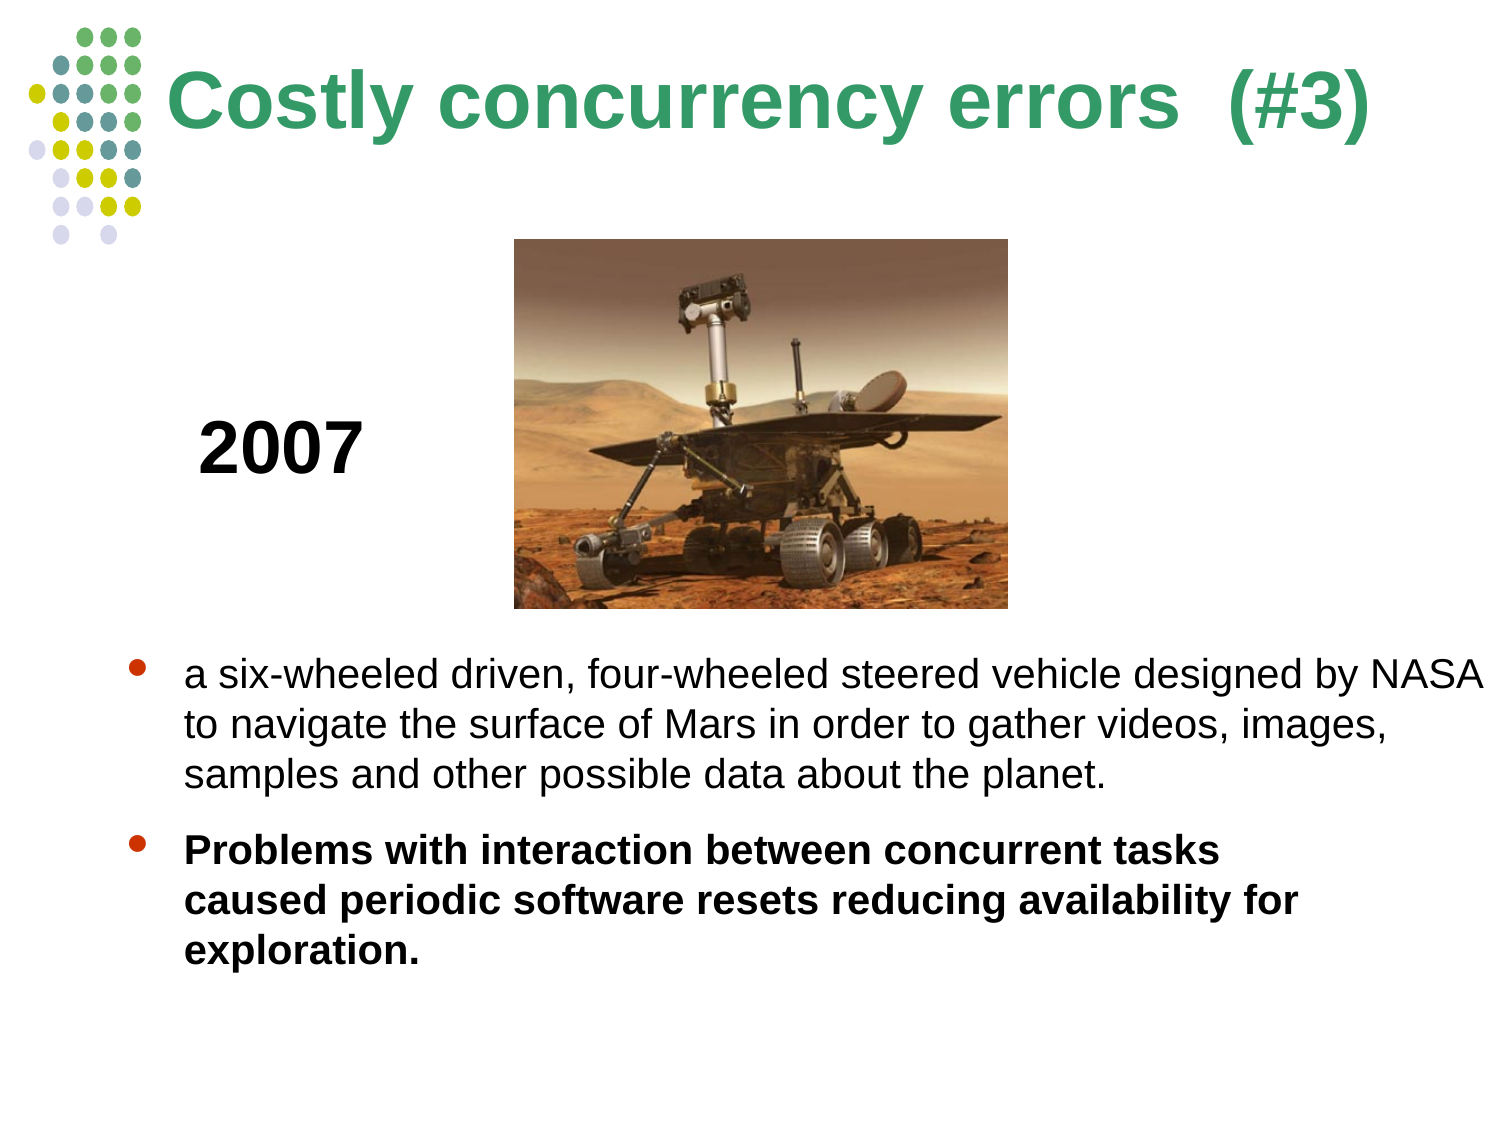

# Costly concurrency errors (#3)
2007
a six-wheeled driven, four-wheeled steered vehicle designed by NASA to navigate the surface of Mars in order to gather videos, images, samples and other possible data about the planet.
Problems with interaction between concurrent tasks
caused periodic software resets reducing availability for
exploration.